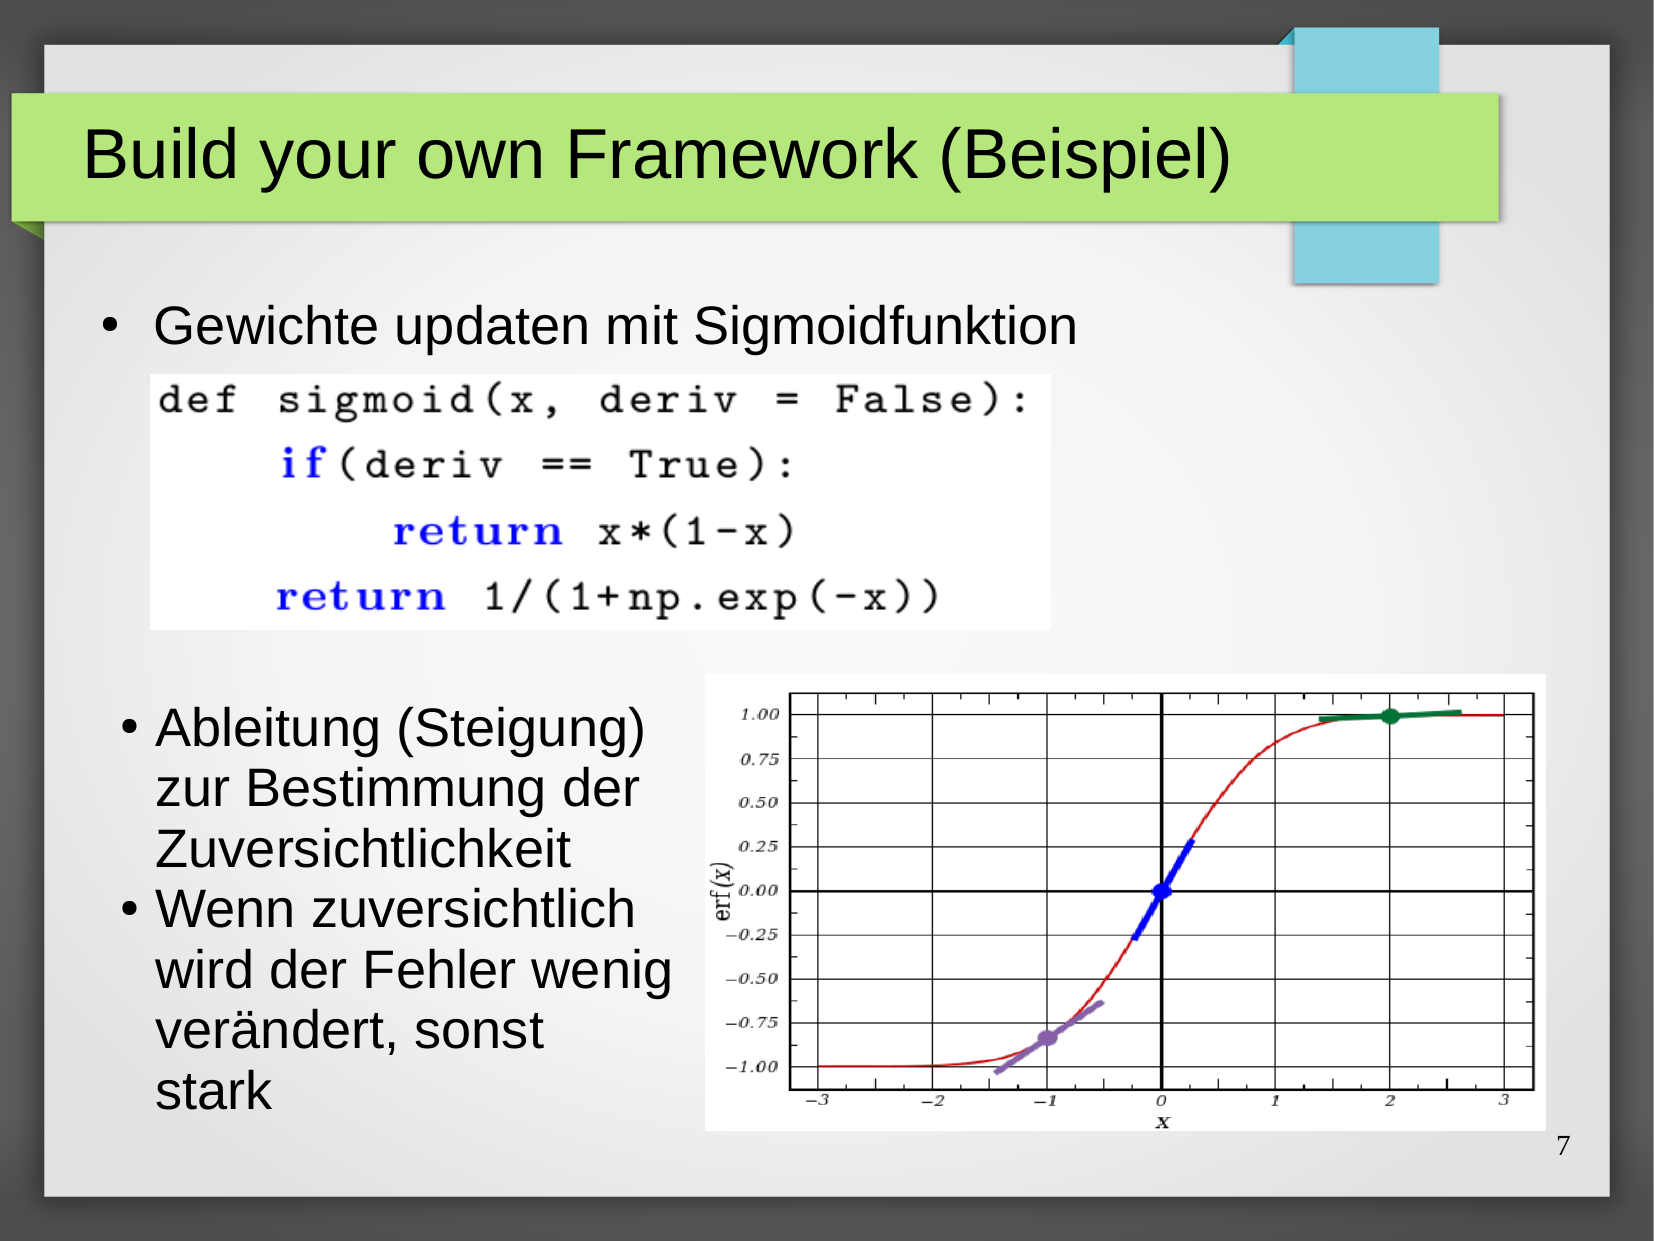

# Build your own Framework (Beispiel)
Gewichte updaten mit Sigmoidfunktion
Ableitung (Steigung) zur Bestimmung der Zuversichtlichkeit
Wenn zuversichtlich wird der Fehler wenig verändert, sonst stark
7